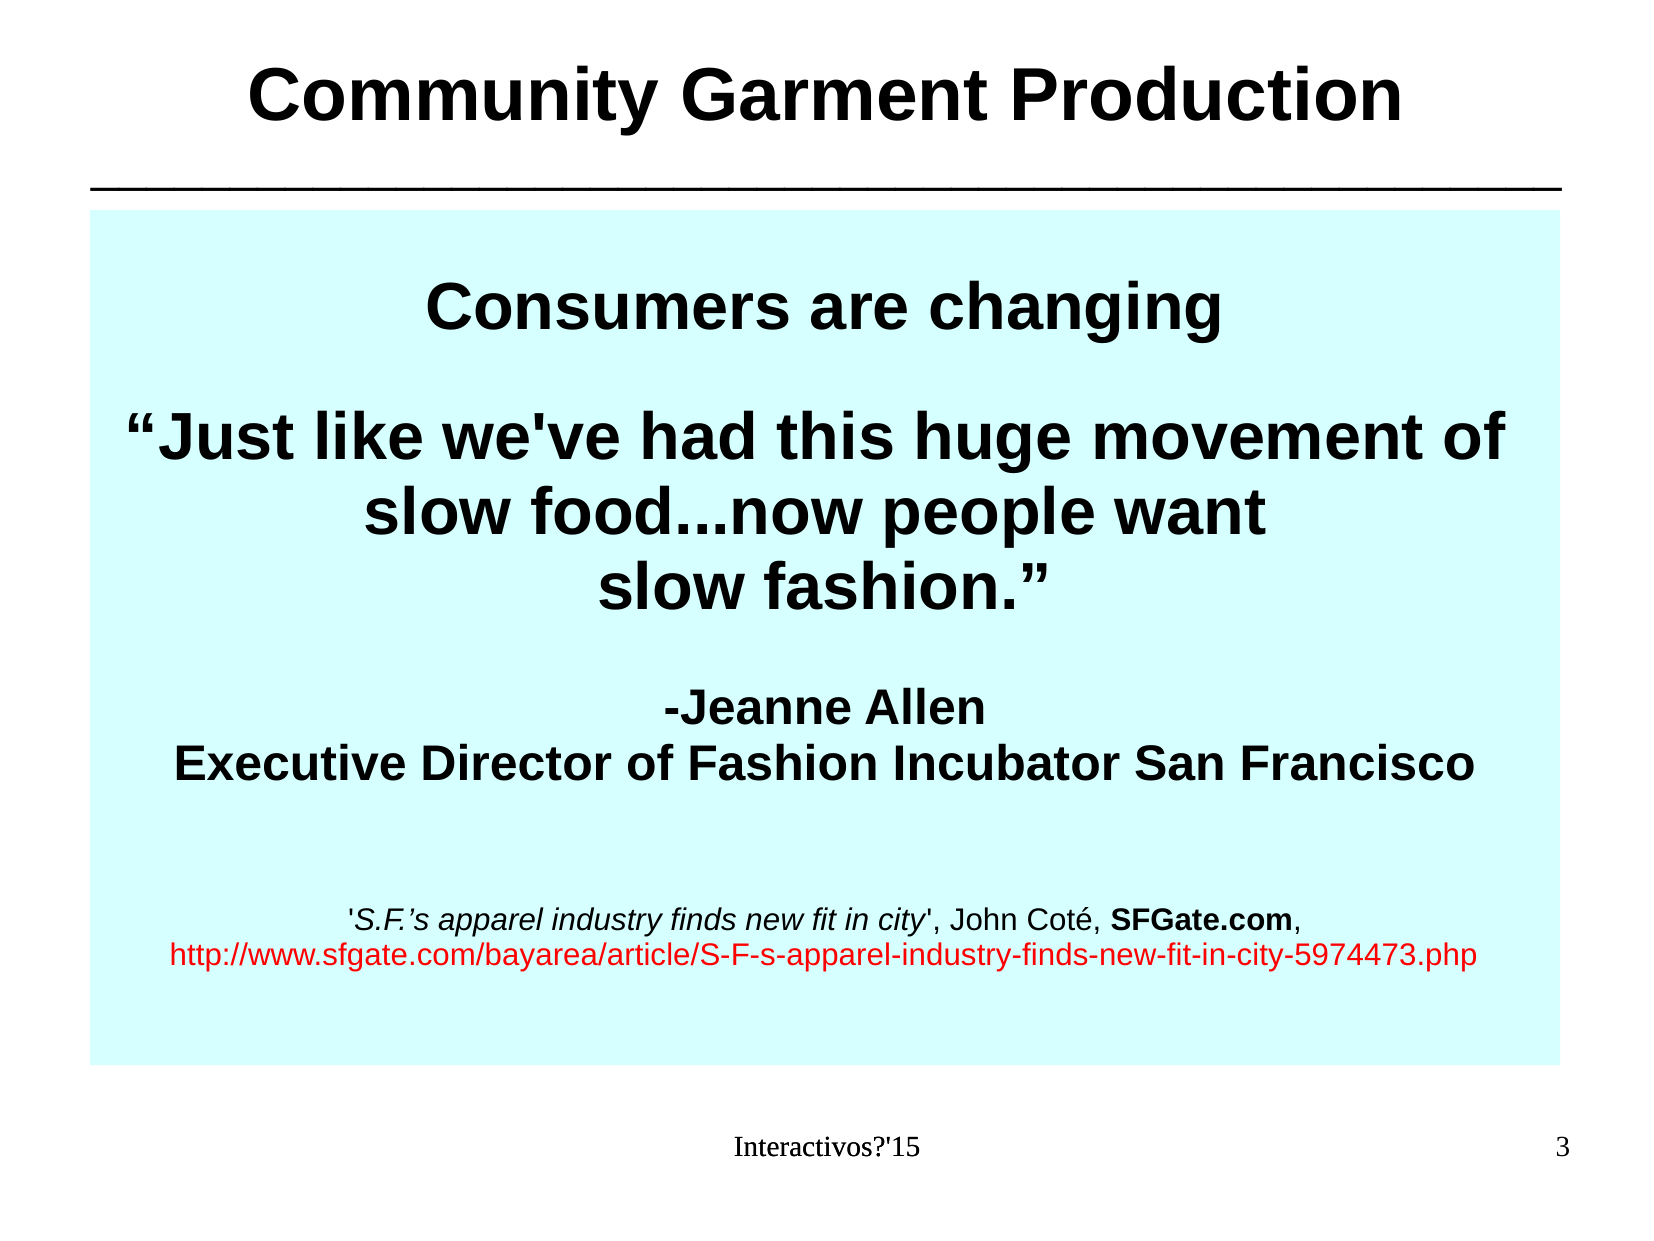

Community Garment Production
_____________________________________________________
# Consumers are changing
“Just like we've had this huge movement of
slow food...now people want
slow fashion.”
-Jeanne Allen
Executive Director of Fashion Incubator San Francisco
'S.F.’s apparel industry finds new fit in city', John Coté, SFGate.com,
http://www.sfgate.com/bayarea/article/S-F-s-apparel-industry-finds-new-fit-in-city-5974473.php